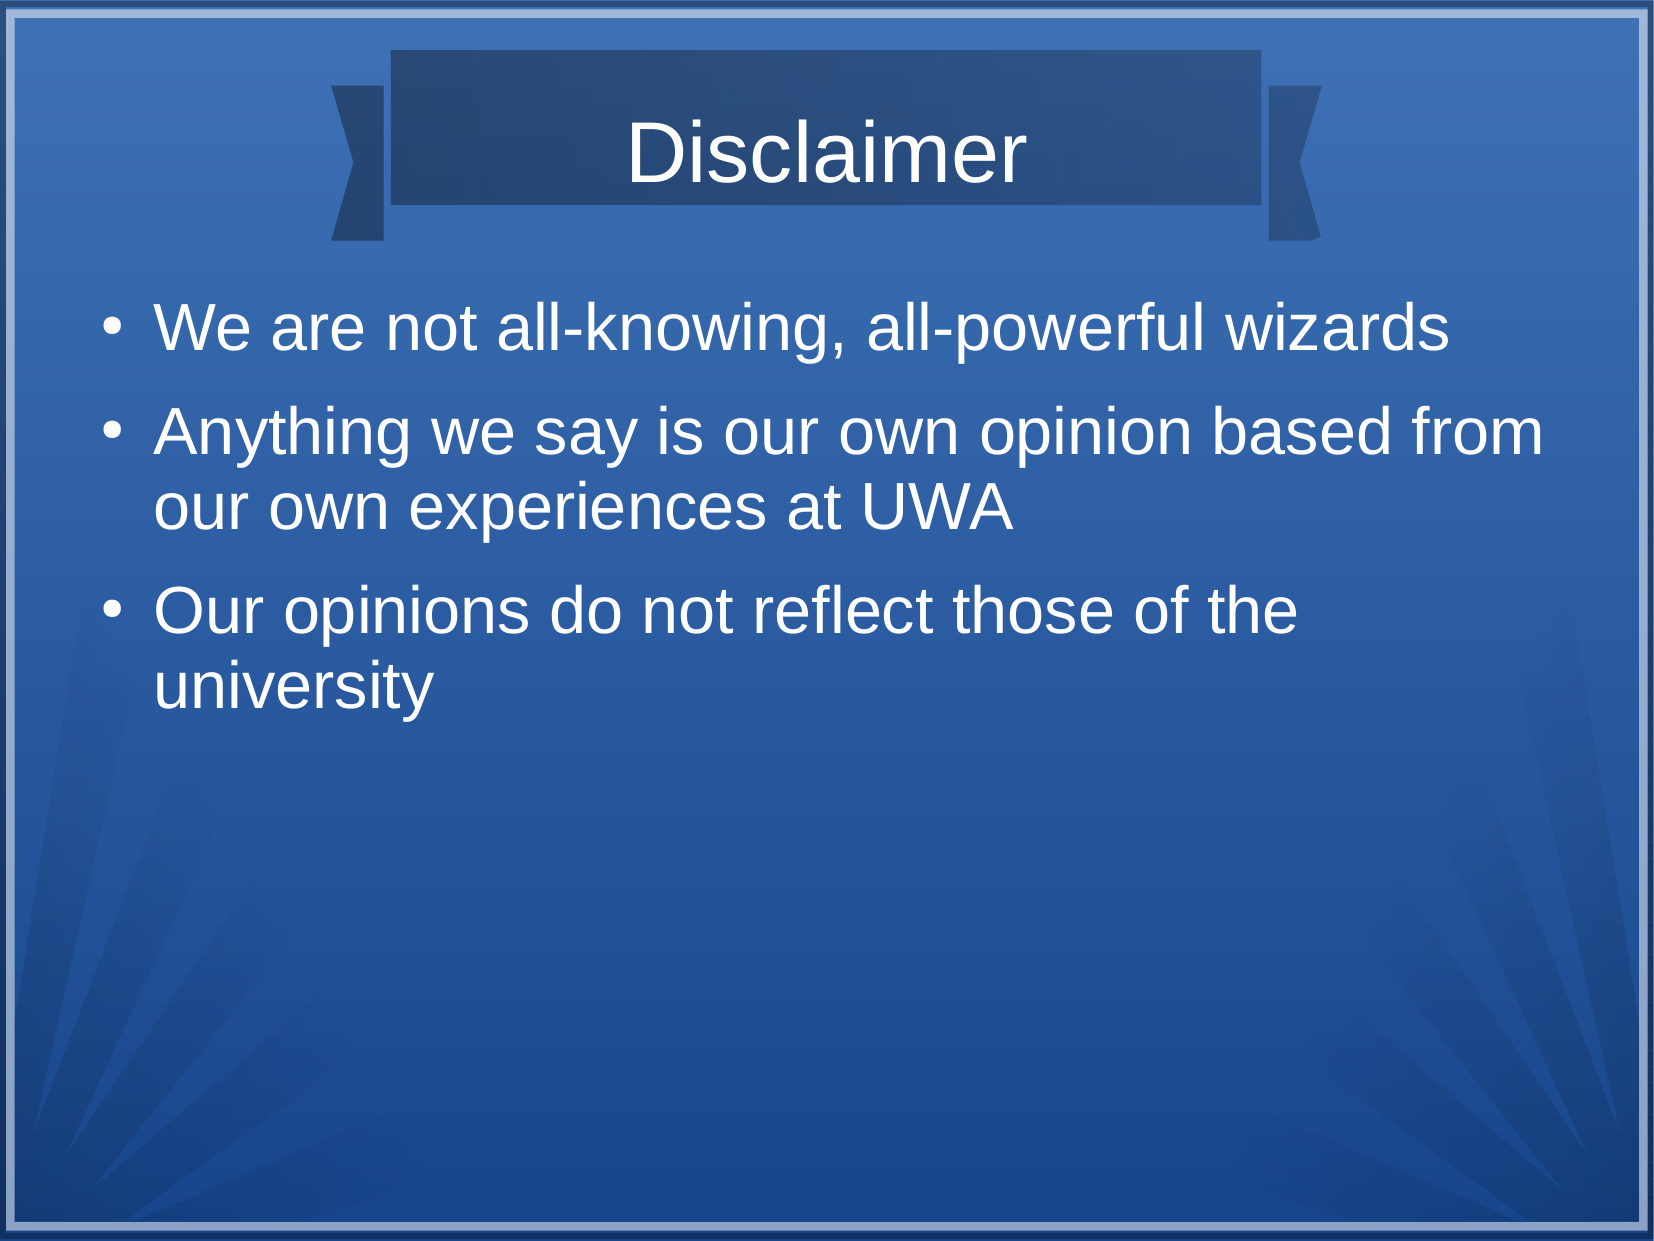

# Disclaimer
We are not all-knowing, all-powerful wizards
Anything we say is our own opinion based from our own experiences at UWA
Our opinions do not reflect those of the university